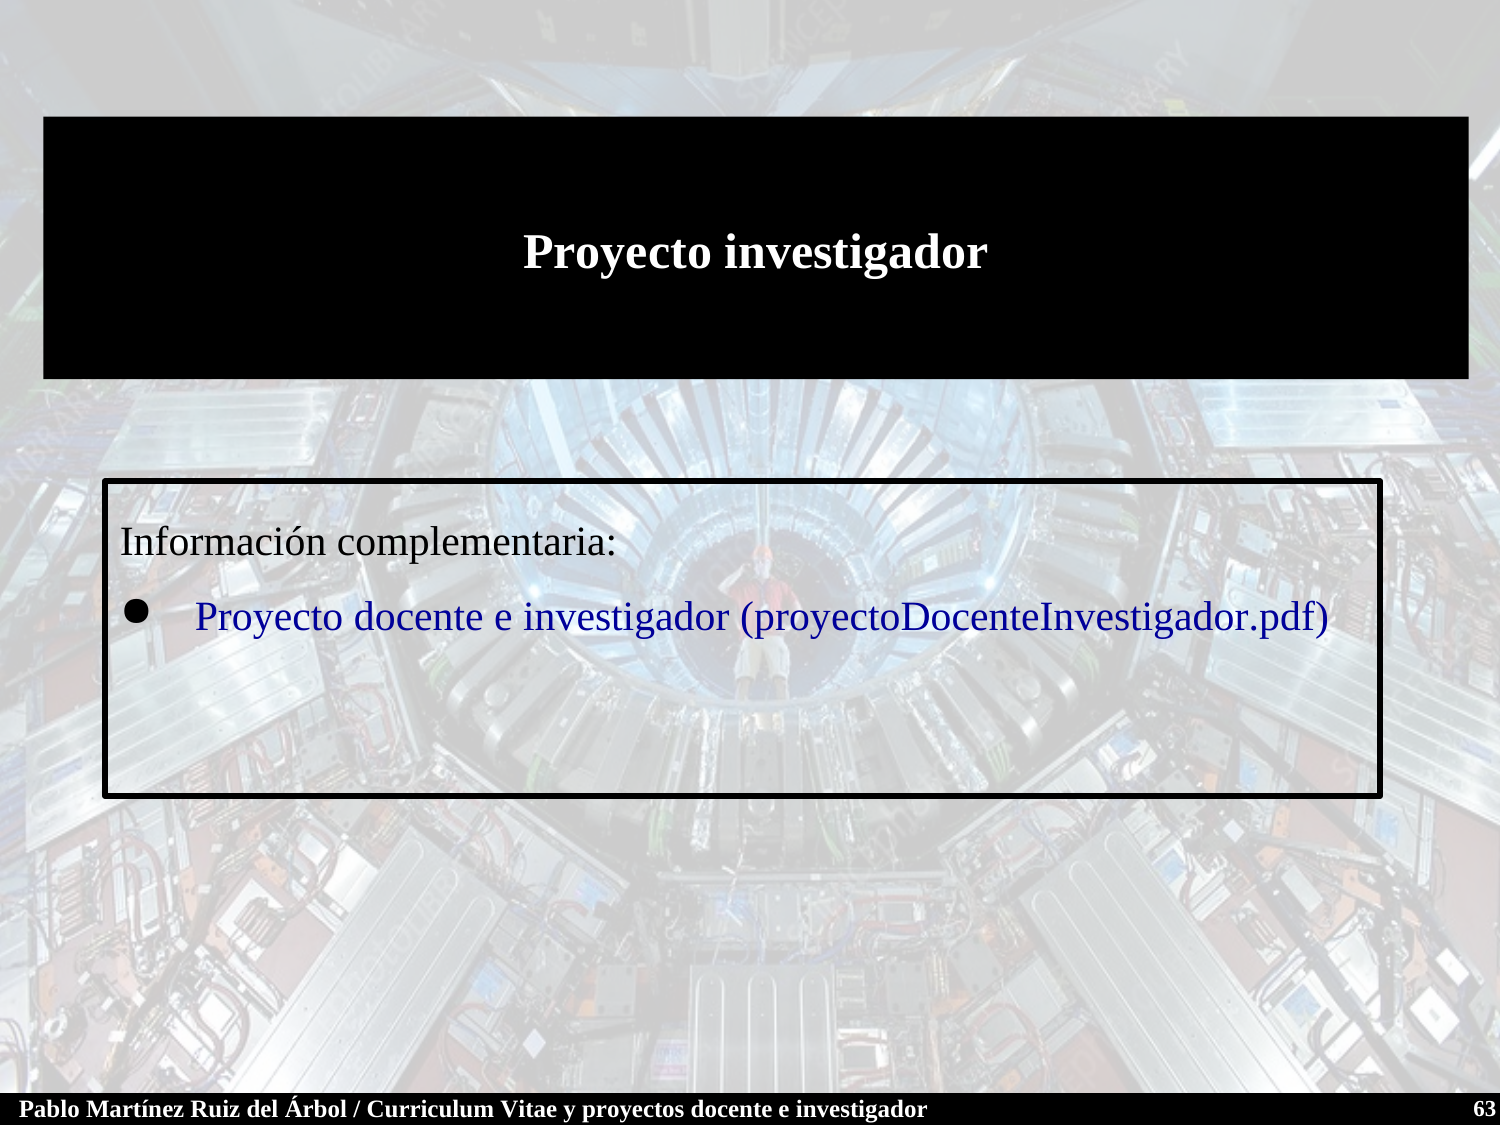

Proyecto investigador
Información complementaria:
	Proyecto docente e investigador (proyectoDocenteInvestigador.pdf)
63